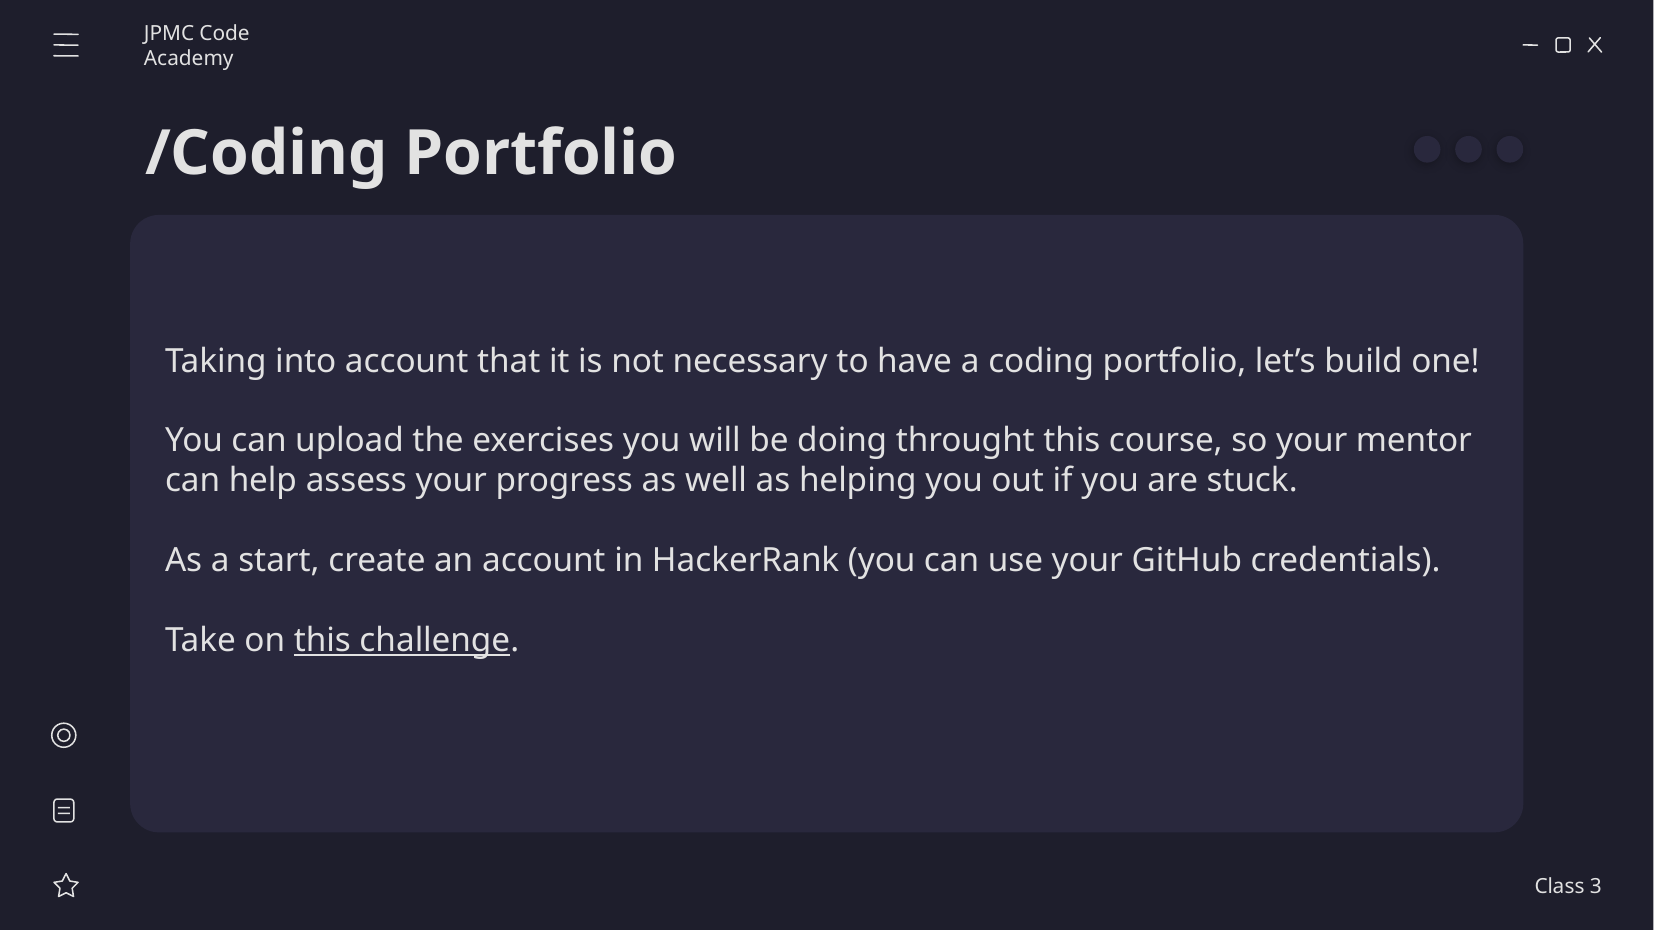

JPMC Code Academy
# /Coding Portfolio
Taking into account that it is not necessary to have a coding portfolio, let’s build one!
You can upload the exercises you will be doing throught this course, so your mentor can help assess your progress as well as helping you out if you are stuck.
As a start, create an account in HackerRank (you can use your GitHub credentials).
Take on this challenge.
Class 3